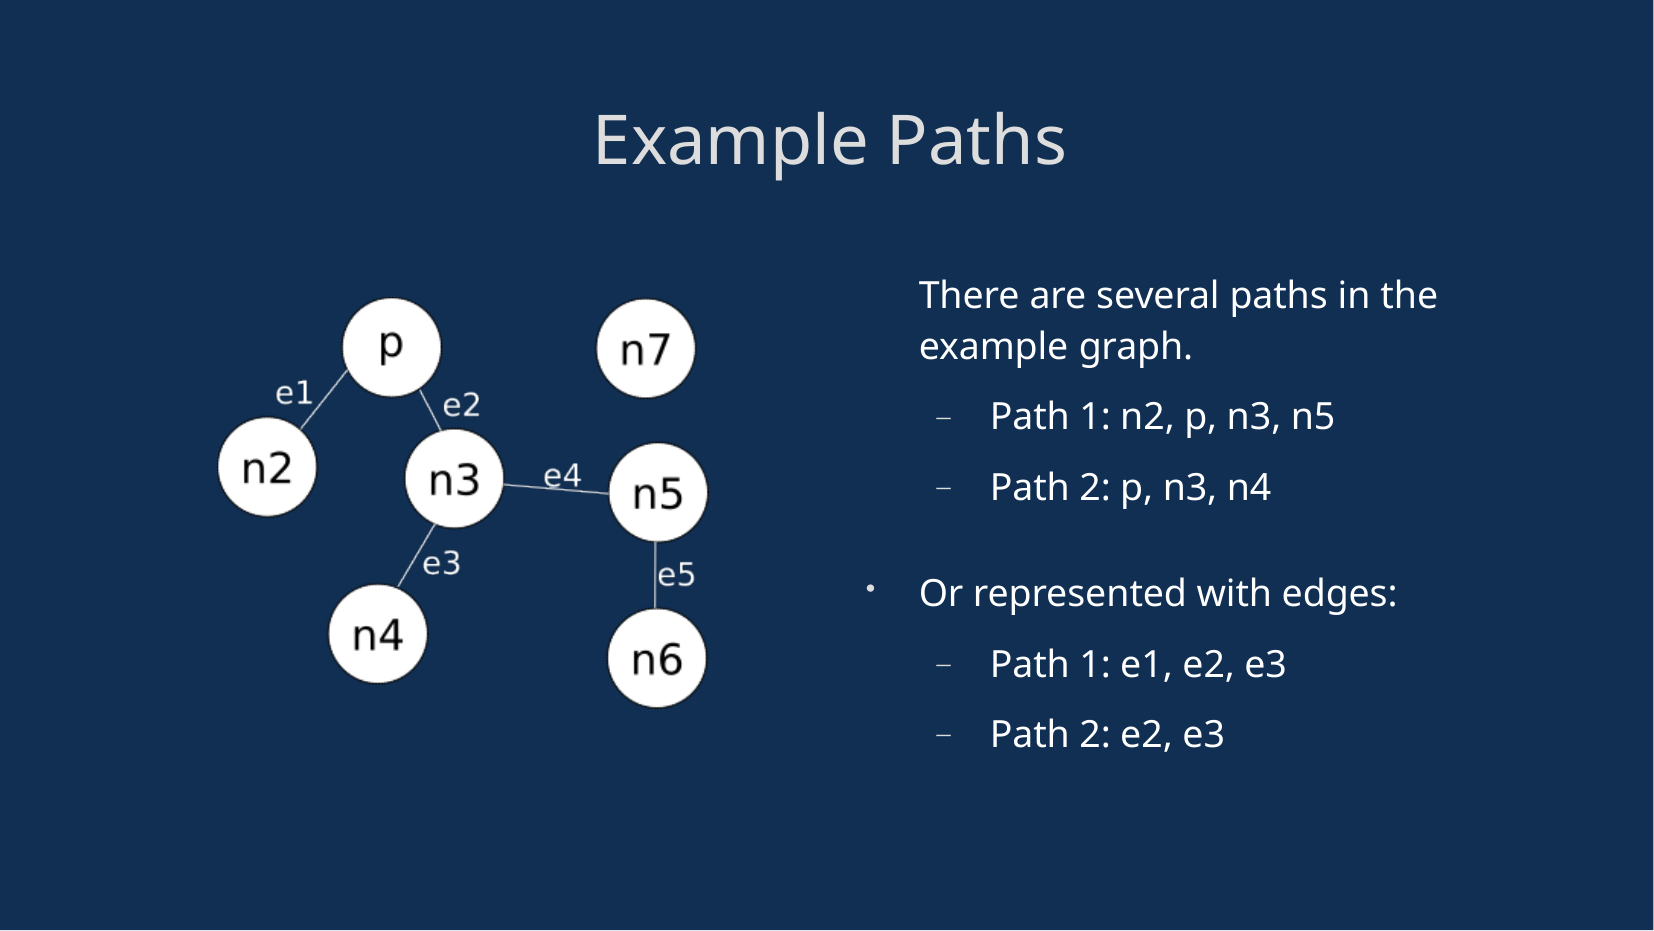

# Example Paths
There are several paths in the example graph.
Path 1: n2, p, n3, n5
Path 2: p, n3, n4
Or represented with edges:
Path 1: e1, e2, e3
Path 2: e2, e3